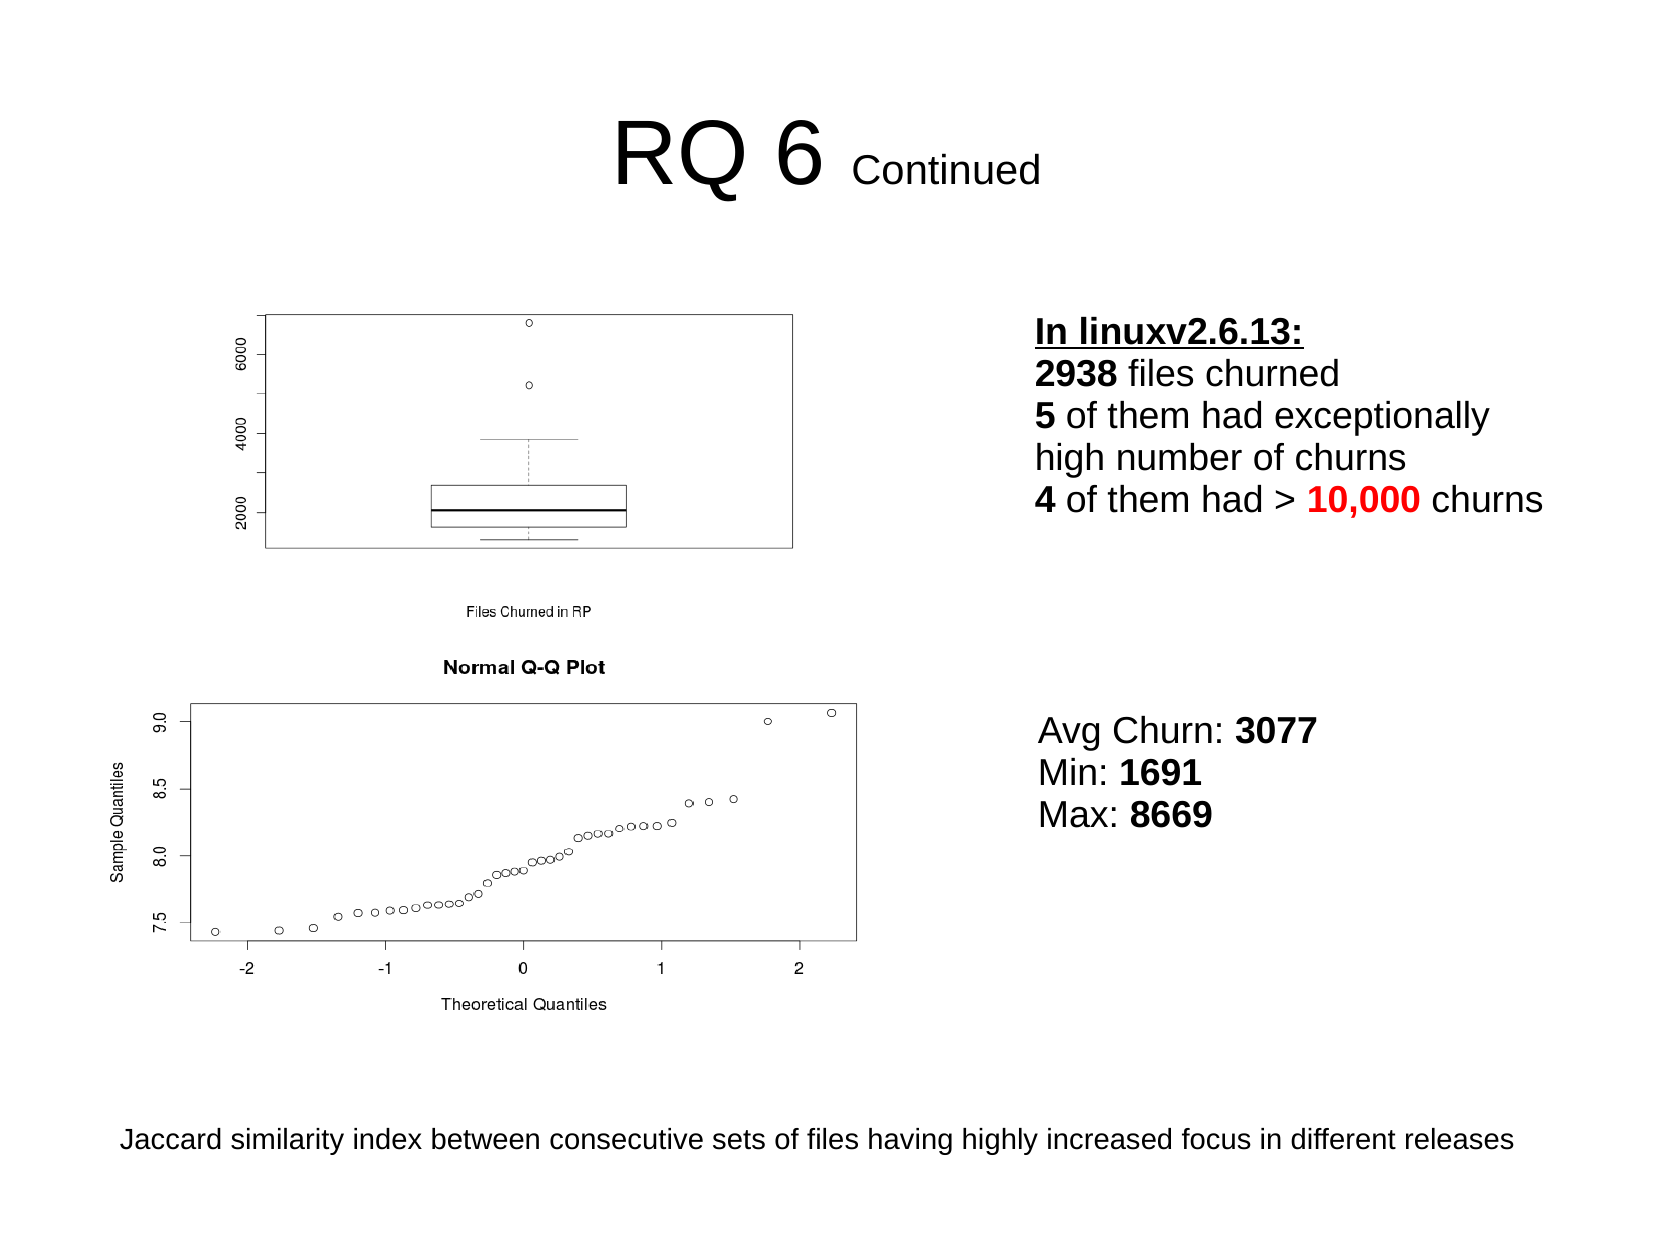

# RQ 6 Continued
In linuxv2.6.13:
2938 files churned
5 of them had exceptionally high number of churns
4 of them had > 10,000 churns
Avg Churn: 3077
Min: 1691
Max: 8669
Jaccard similarity index between consecutive sets of files having highly increased focus in different releases